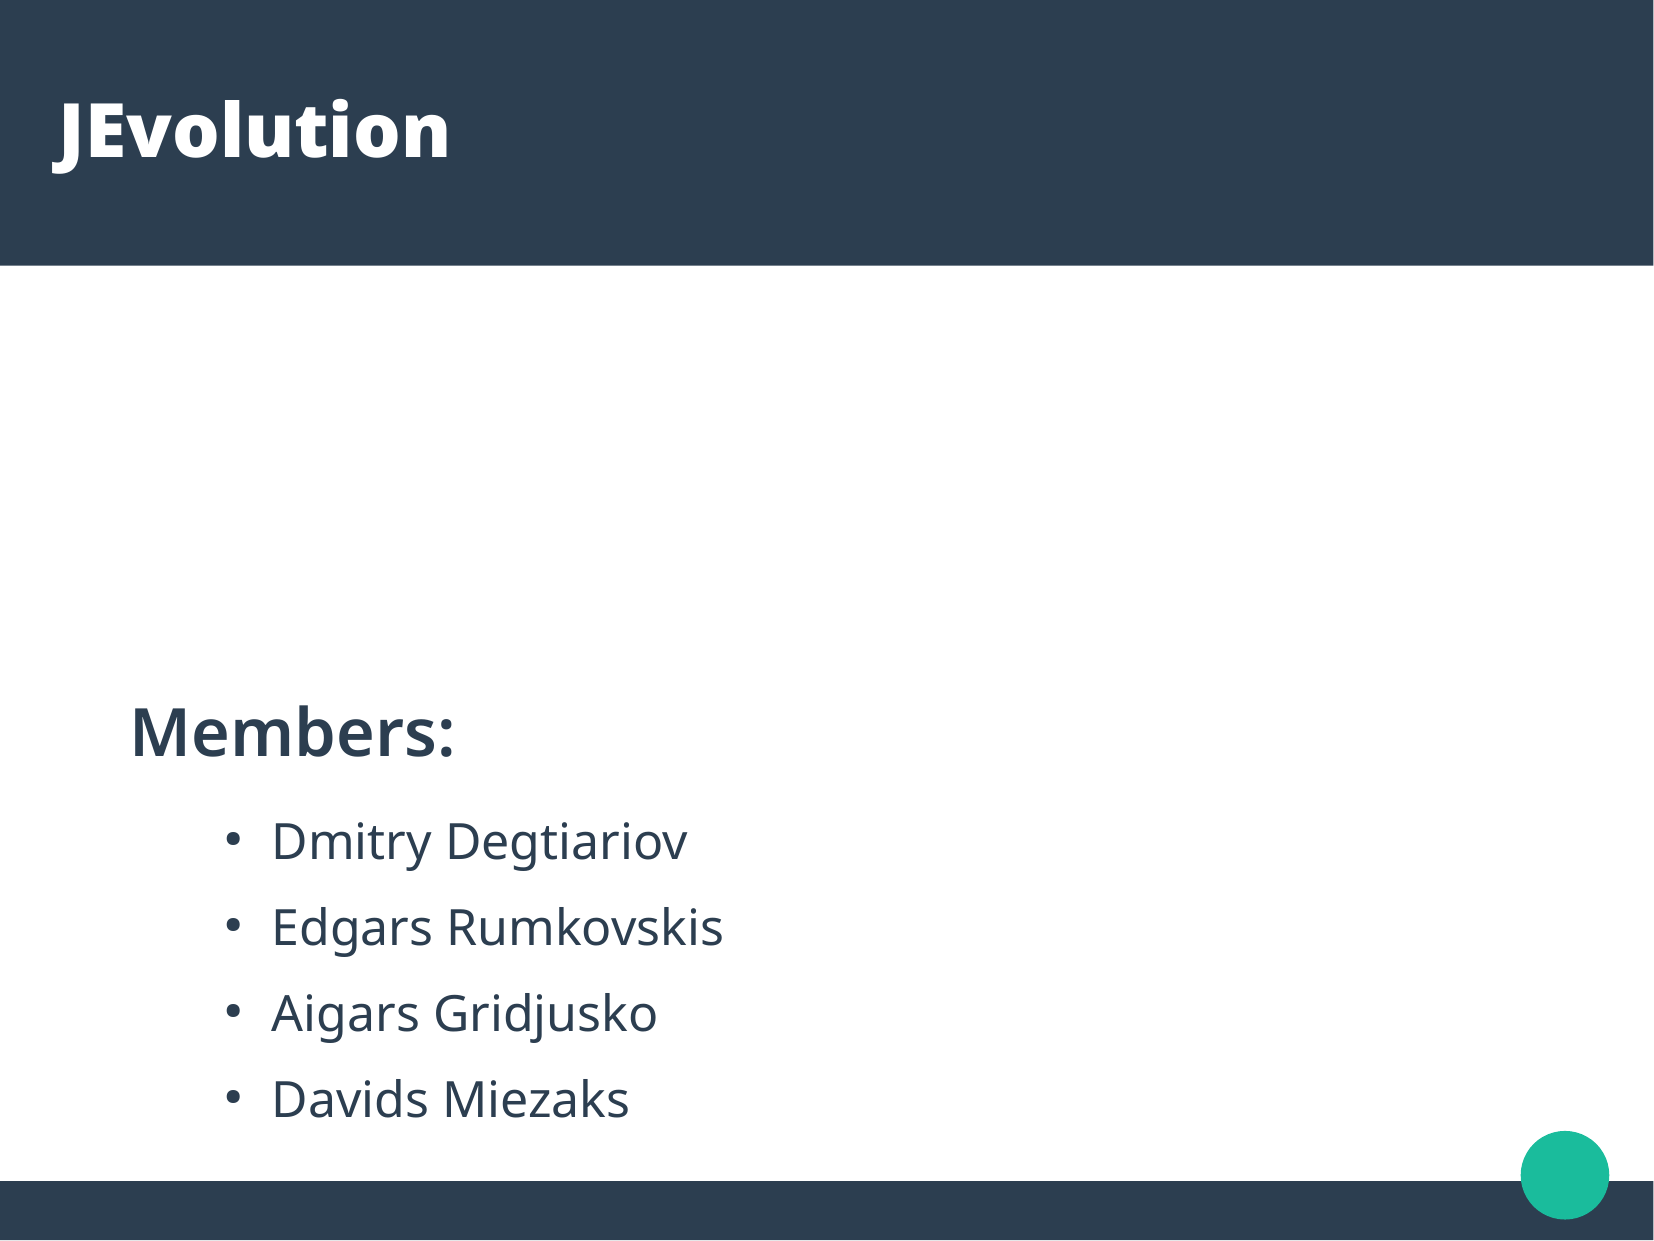

# JEvolution
Members:
Dmitry Degtiariov
Edgars Rumkovskis
Aigars Gridjusko
Davids Miezaks